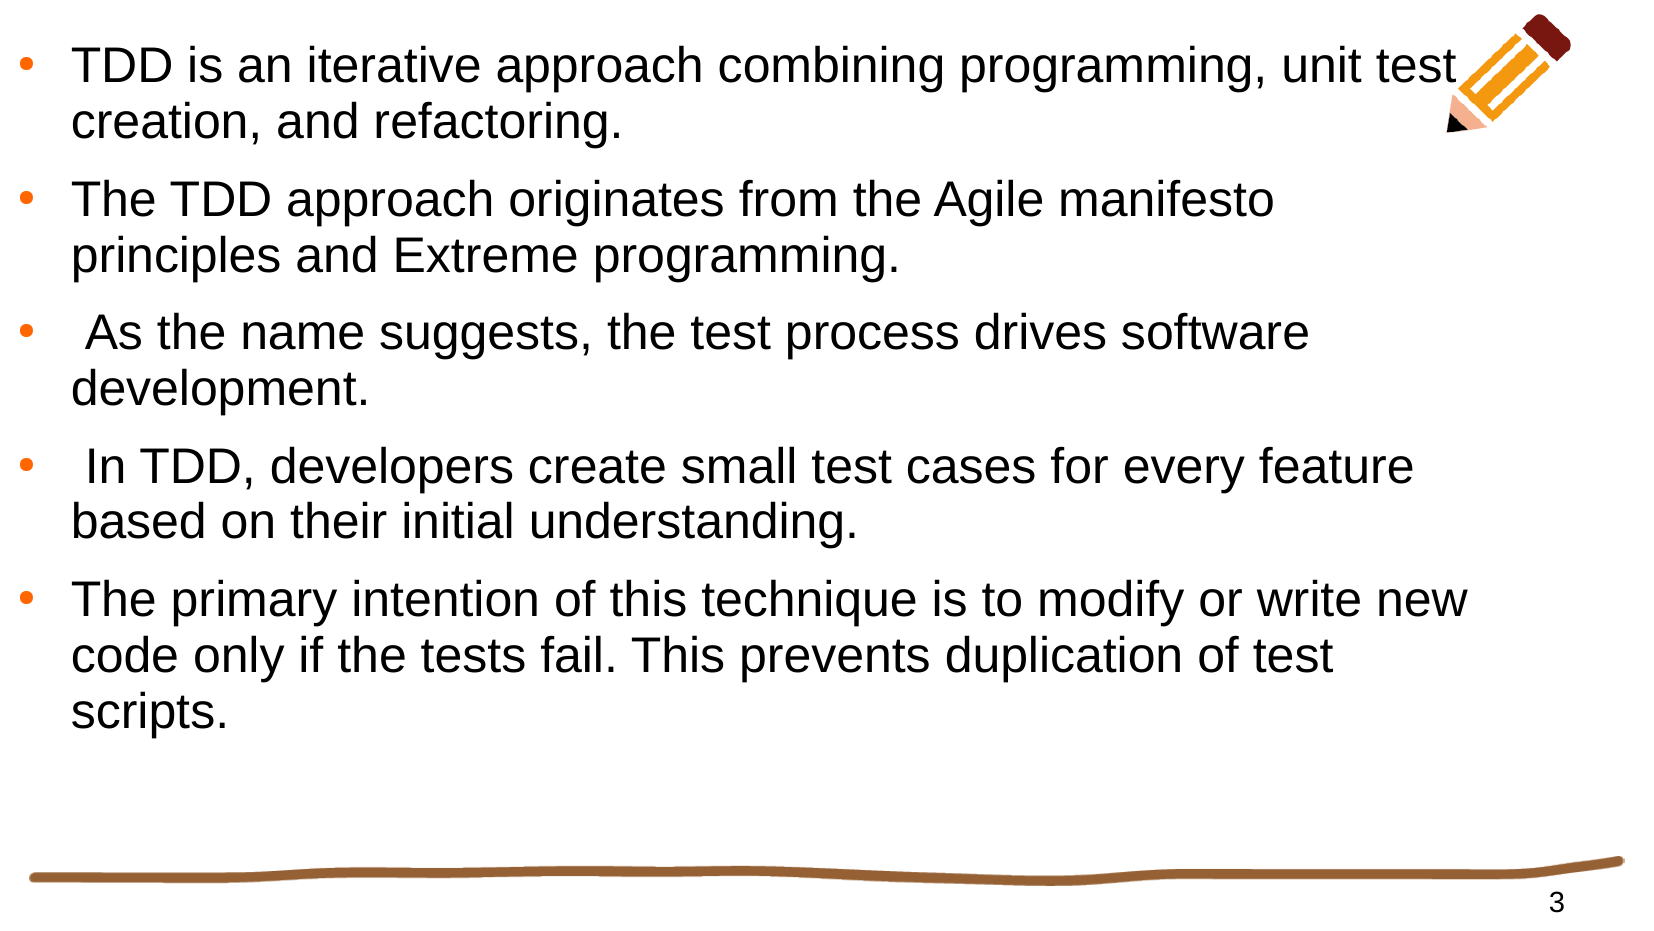

# TDD is an iterative approach combining programming, unit test creation, and refactoring.
The TDD approach originates from the Agile manifesto principles and Extreme programming.
 As the name suggests, the test process drives software development.
 In TDD, developers create small test cases for every feature based on their initial understanding.
The primary intention of this technique is to modify or write new code only if the tests fail. This prevents duplication of test scripts.
3